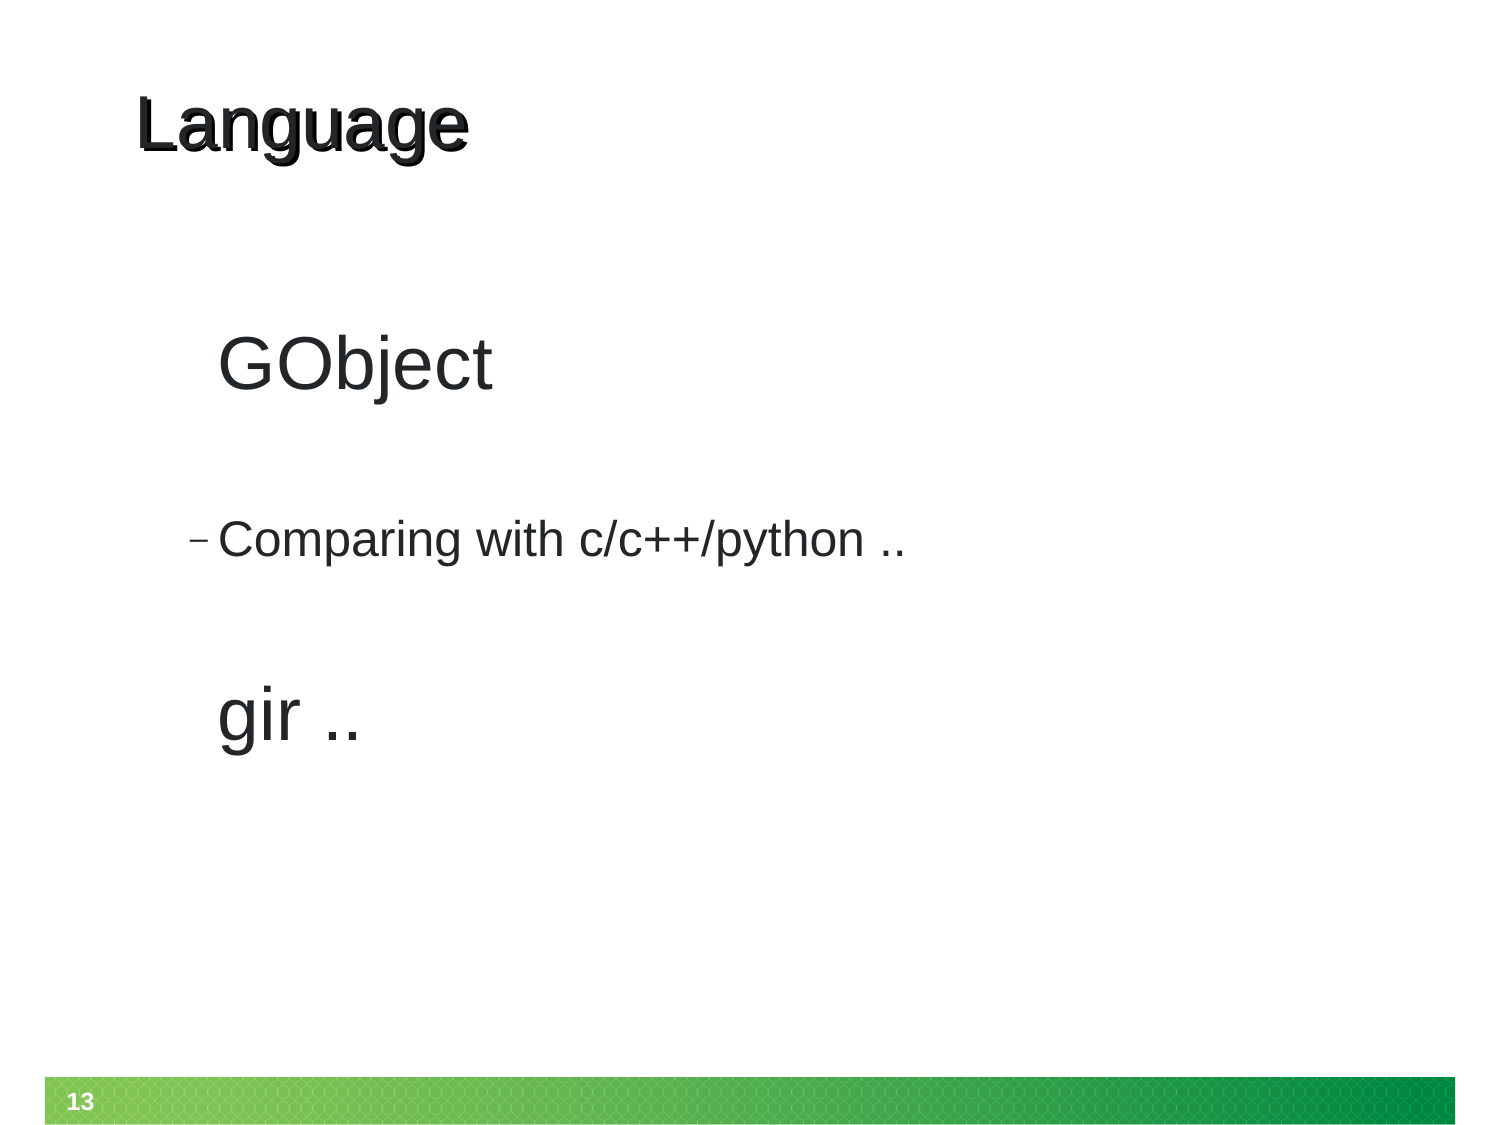

# Language
GObject
Comparing with c/c++/python ..
gir ..